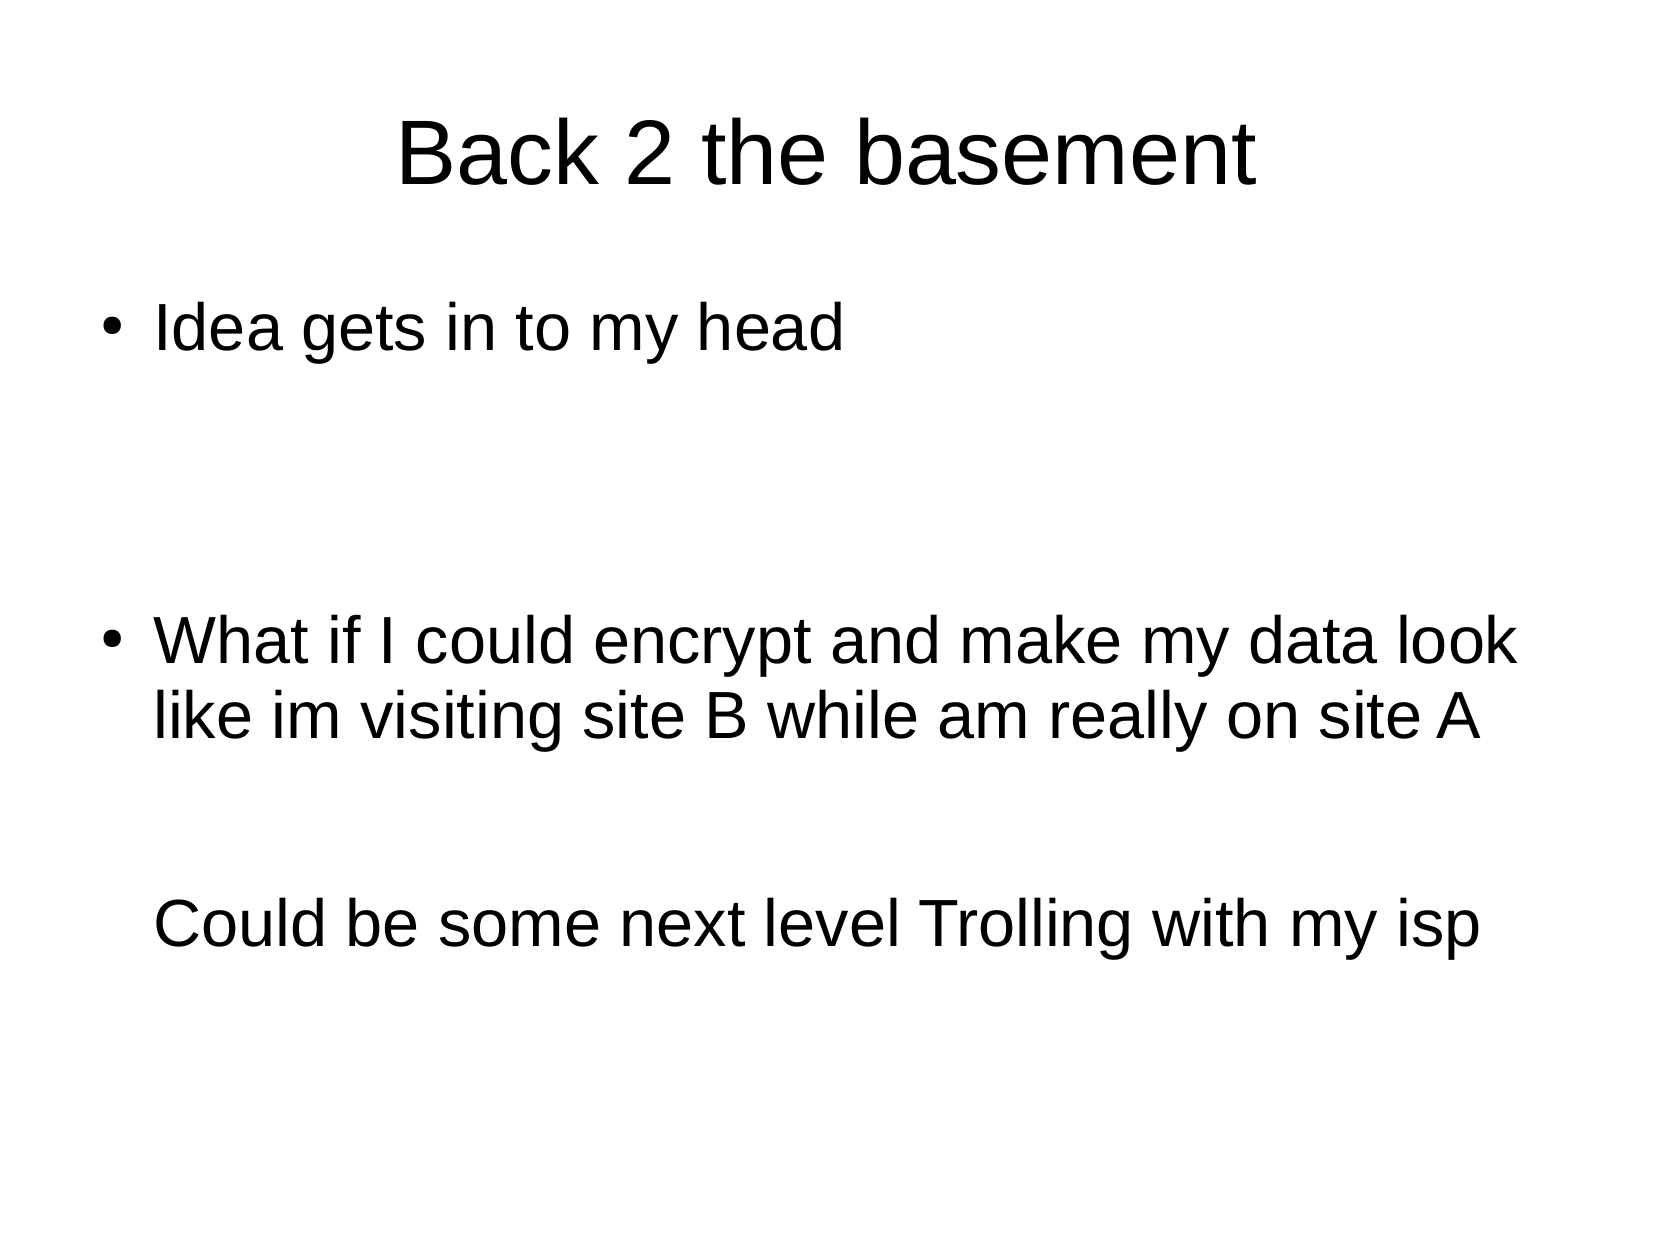

# Back 2 the basement
Idea gets in to my head
What if I could encrypt and make my data look like im visiting site B while am really on site A
Could be some next level Trolling with my isp